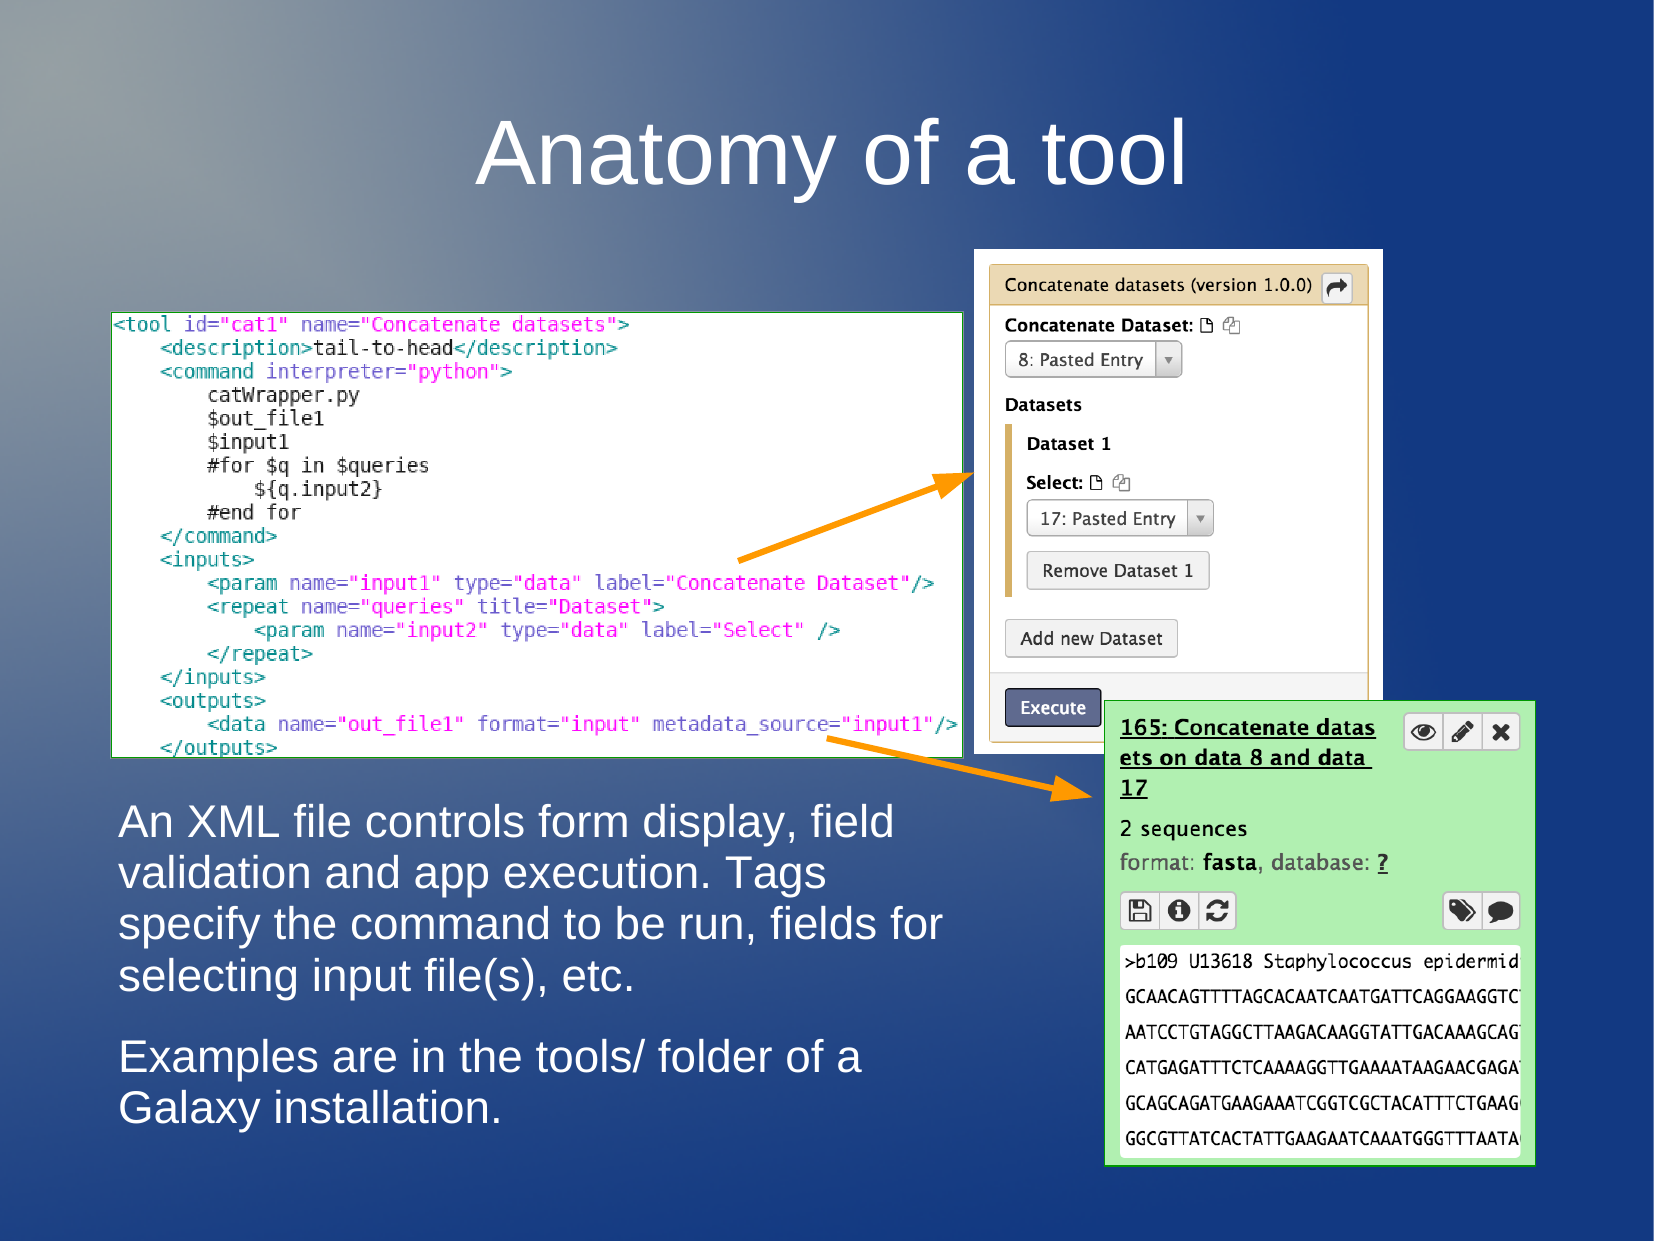

# Anatomy of a tool
An XML file controls form display, field validation and app execution. Tags specify the command to be run, fields for selecting input file(s), etc.
Examples are in the tools/ folder of a Galaxy installation.